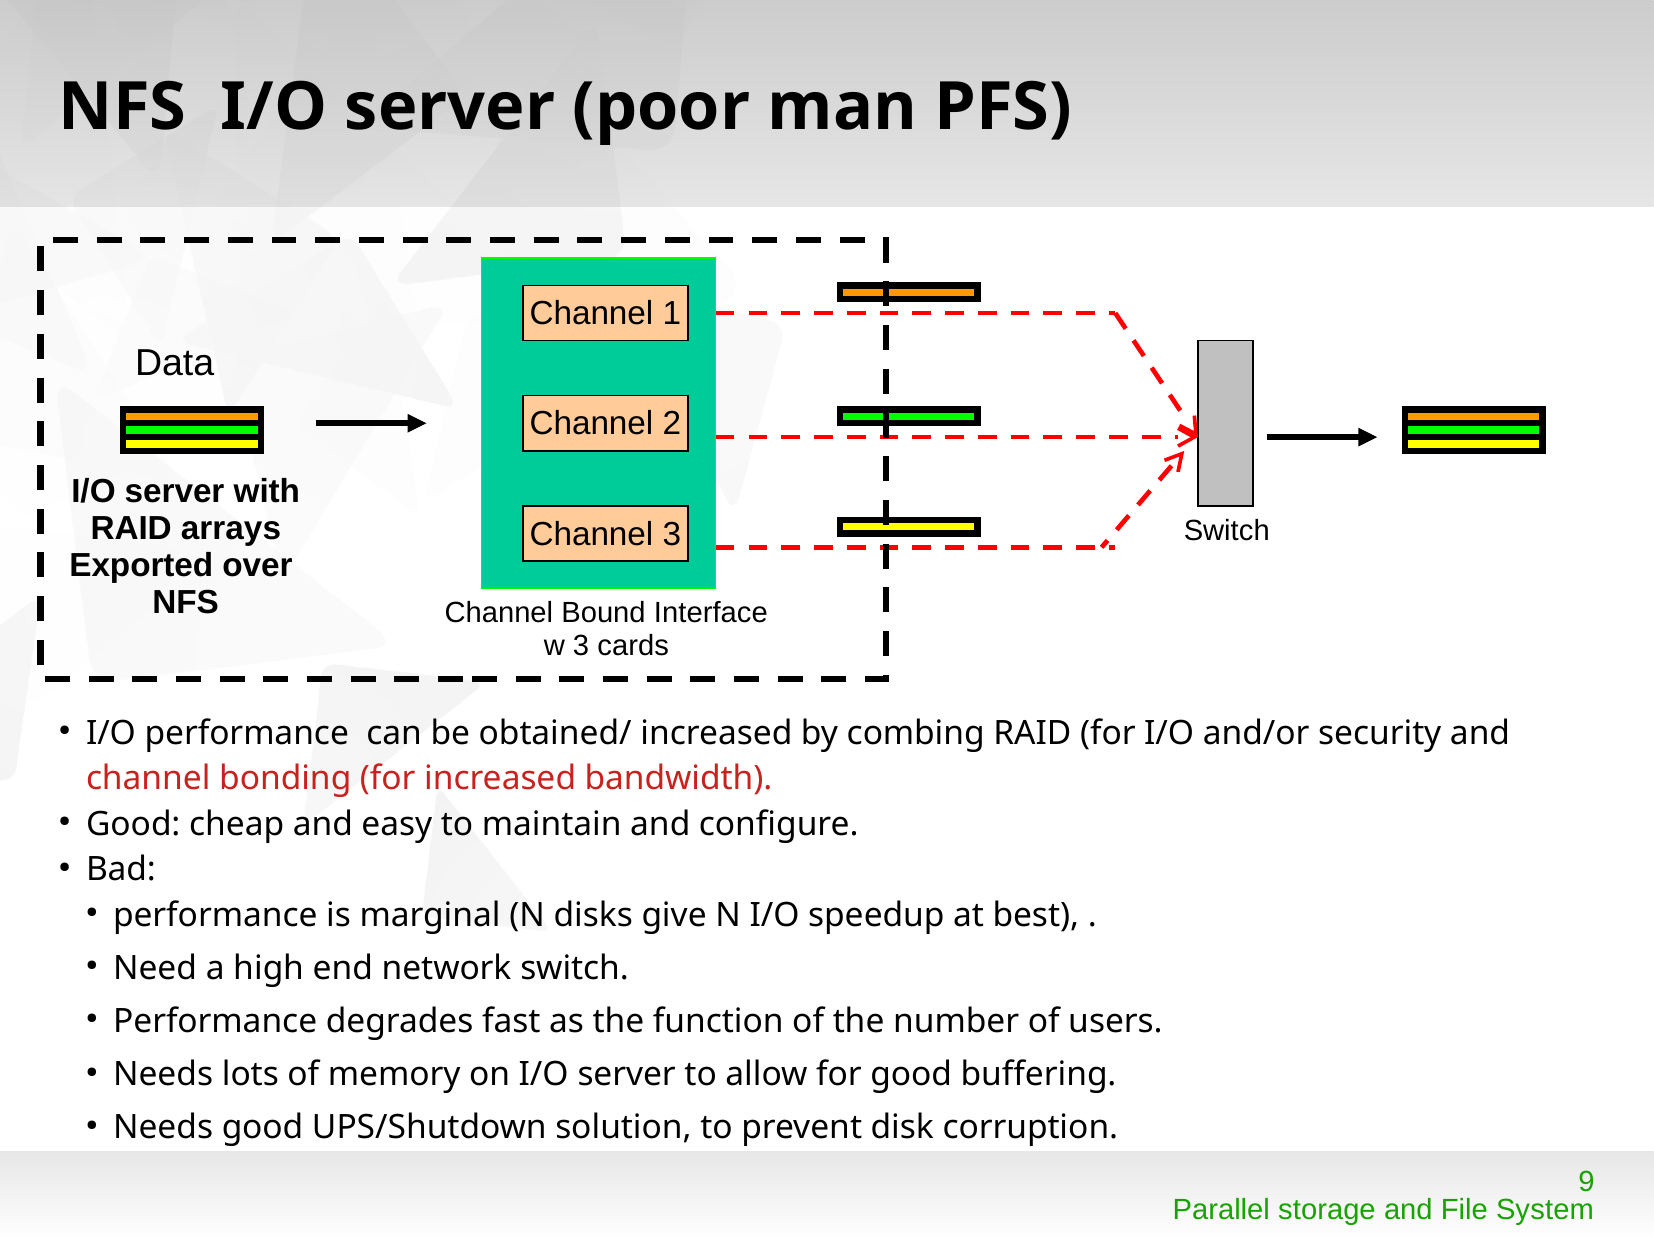

# NFS I/O server (poor man PFS)
Channel 1
Data
Channel 2
I/O server with
RAID arrays
Exported over
NFS
Channel 3
Switch
Channel Bound Interface
w 3 cards
I/O performance can be obtained/ increased by combing RAID (for I/O and/or security and channel bonding (for increased bandwidth).
Good: cheap and easy to maintain and configure.
Bad:
performance is marginal (N disks give N I/O speedup at best), .
Need a high end network switch.
Performance degrades fast as the function of the number of users.
Needs lots of memory on I/O server to allow for good buffering.
Needs good UPS/Shutdown solution, to prevent disk corruption.
9
Parallel storage and File System